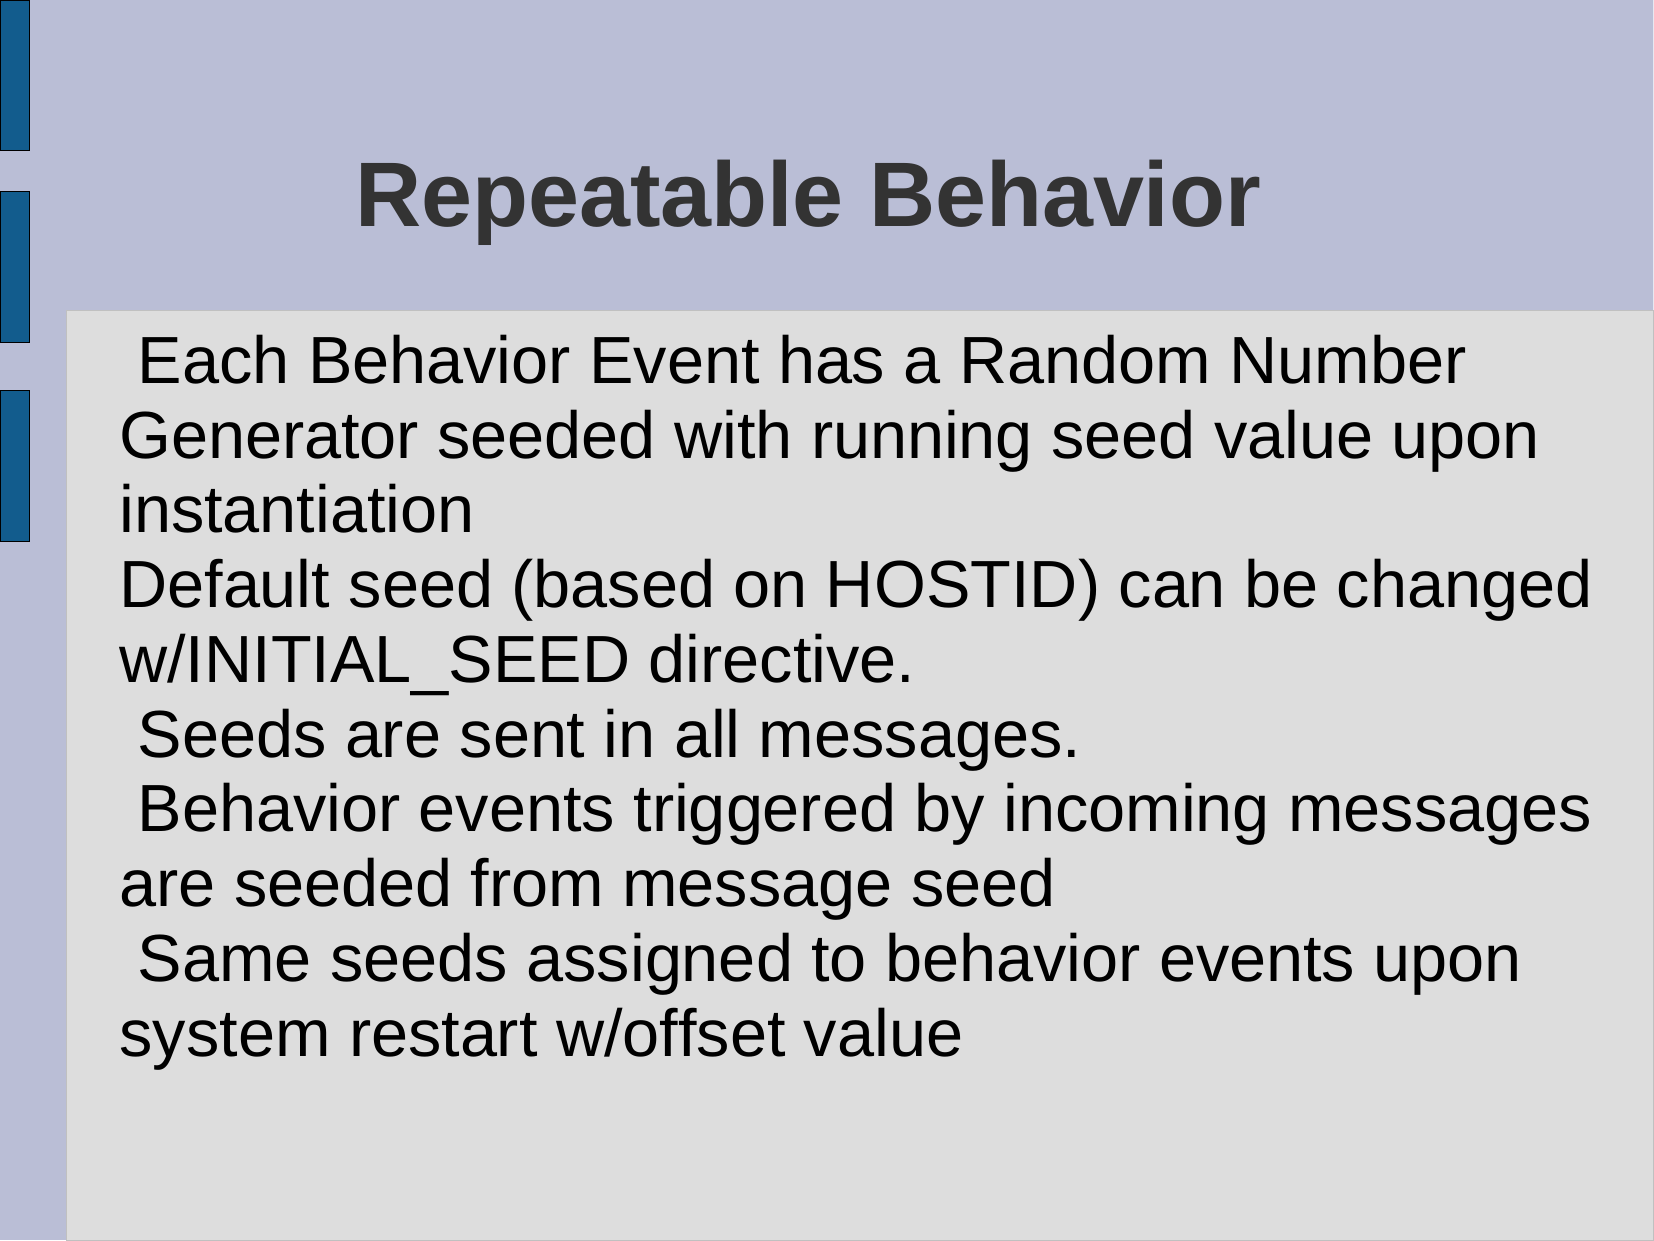

# Repeatable Behavior
 Each Behavior Event has a Random Number Generator seeded with running seed value upon instantiation
Default seed (based on HOSTID) can be changed w/INITIAL_SEED directive.
 Seeds are sent in all messages.
 Behavior events triggered by incoming messages are seeded from message seed
 Same seeds assigned to behavior events upon system restart w/offset value